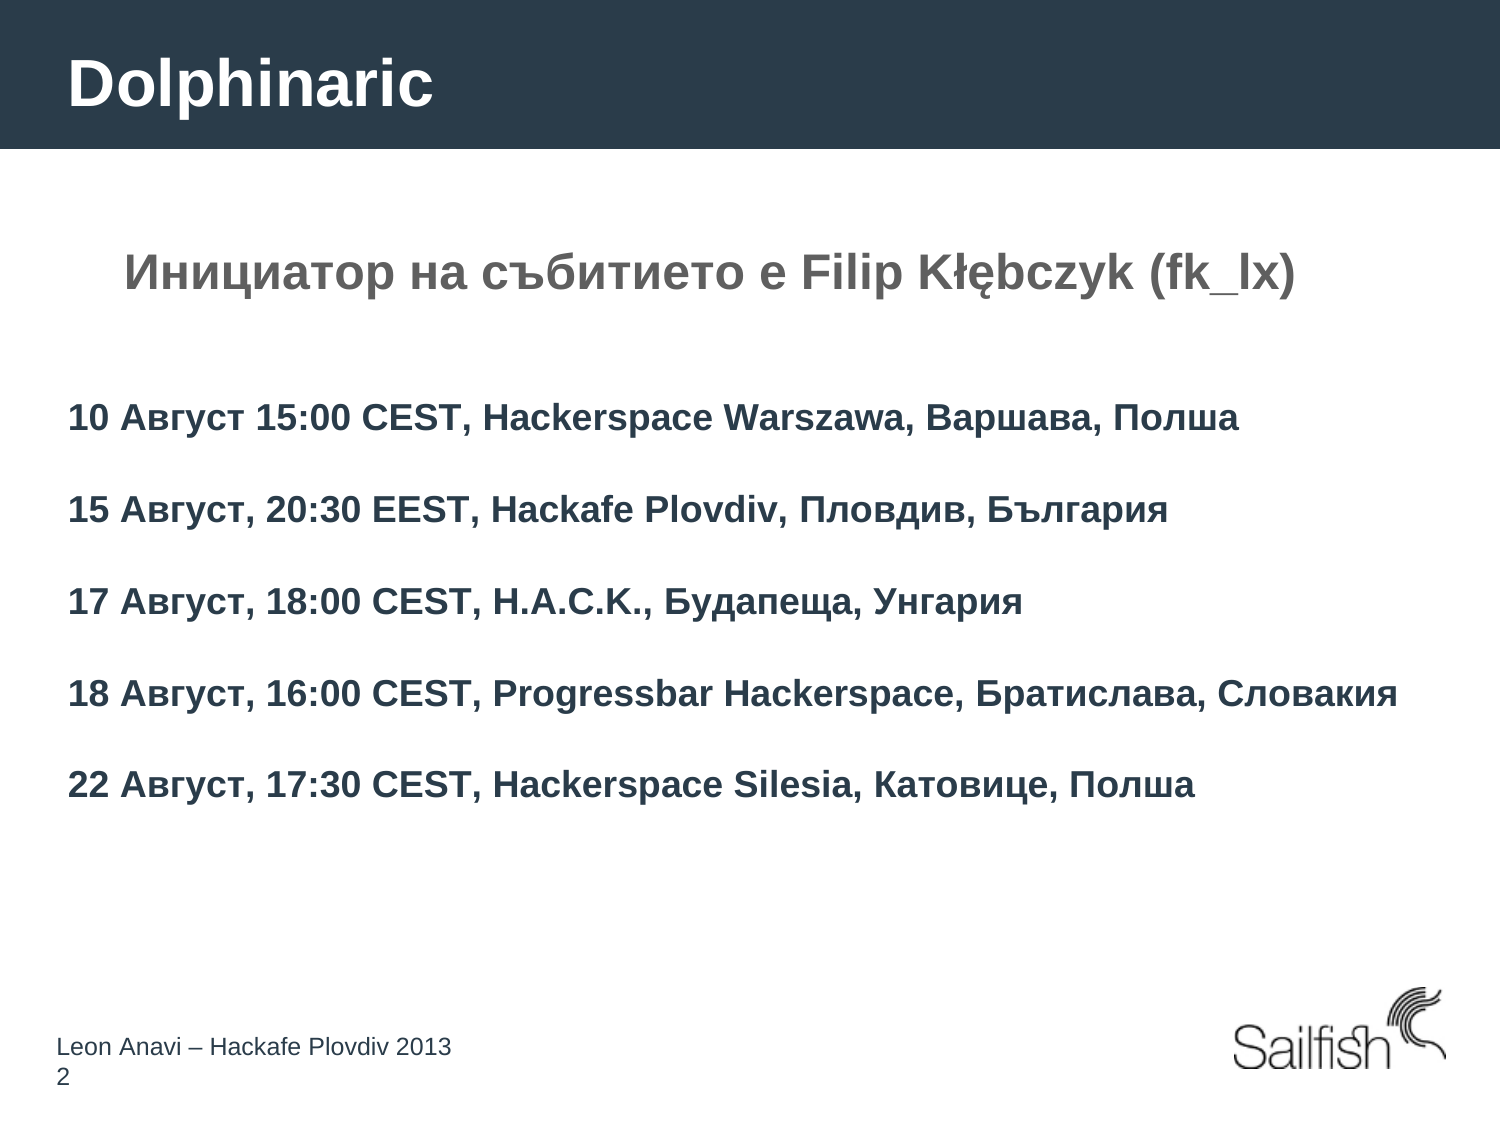

Dolphinaric
Инициатор на събитието е Filip Kłębczyk (fk_lx)
10 Август 15:00 CEST, Hackerspace Warszawa, Варшава, Полша
15 Август, 20:30 EEST, Hackafe Plovdiv, Пловдив, България
17 Август, 18:00 CEST, H.A.C.K., Будапеща, Унгария
18 Август, 16:00 CEST, Progressbar Hackerspace, Братислава, Словакия
22 Август, 17:30 CEST, Hackerspace Silesia, Катовице, Полша